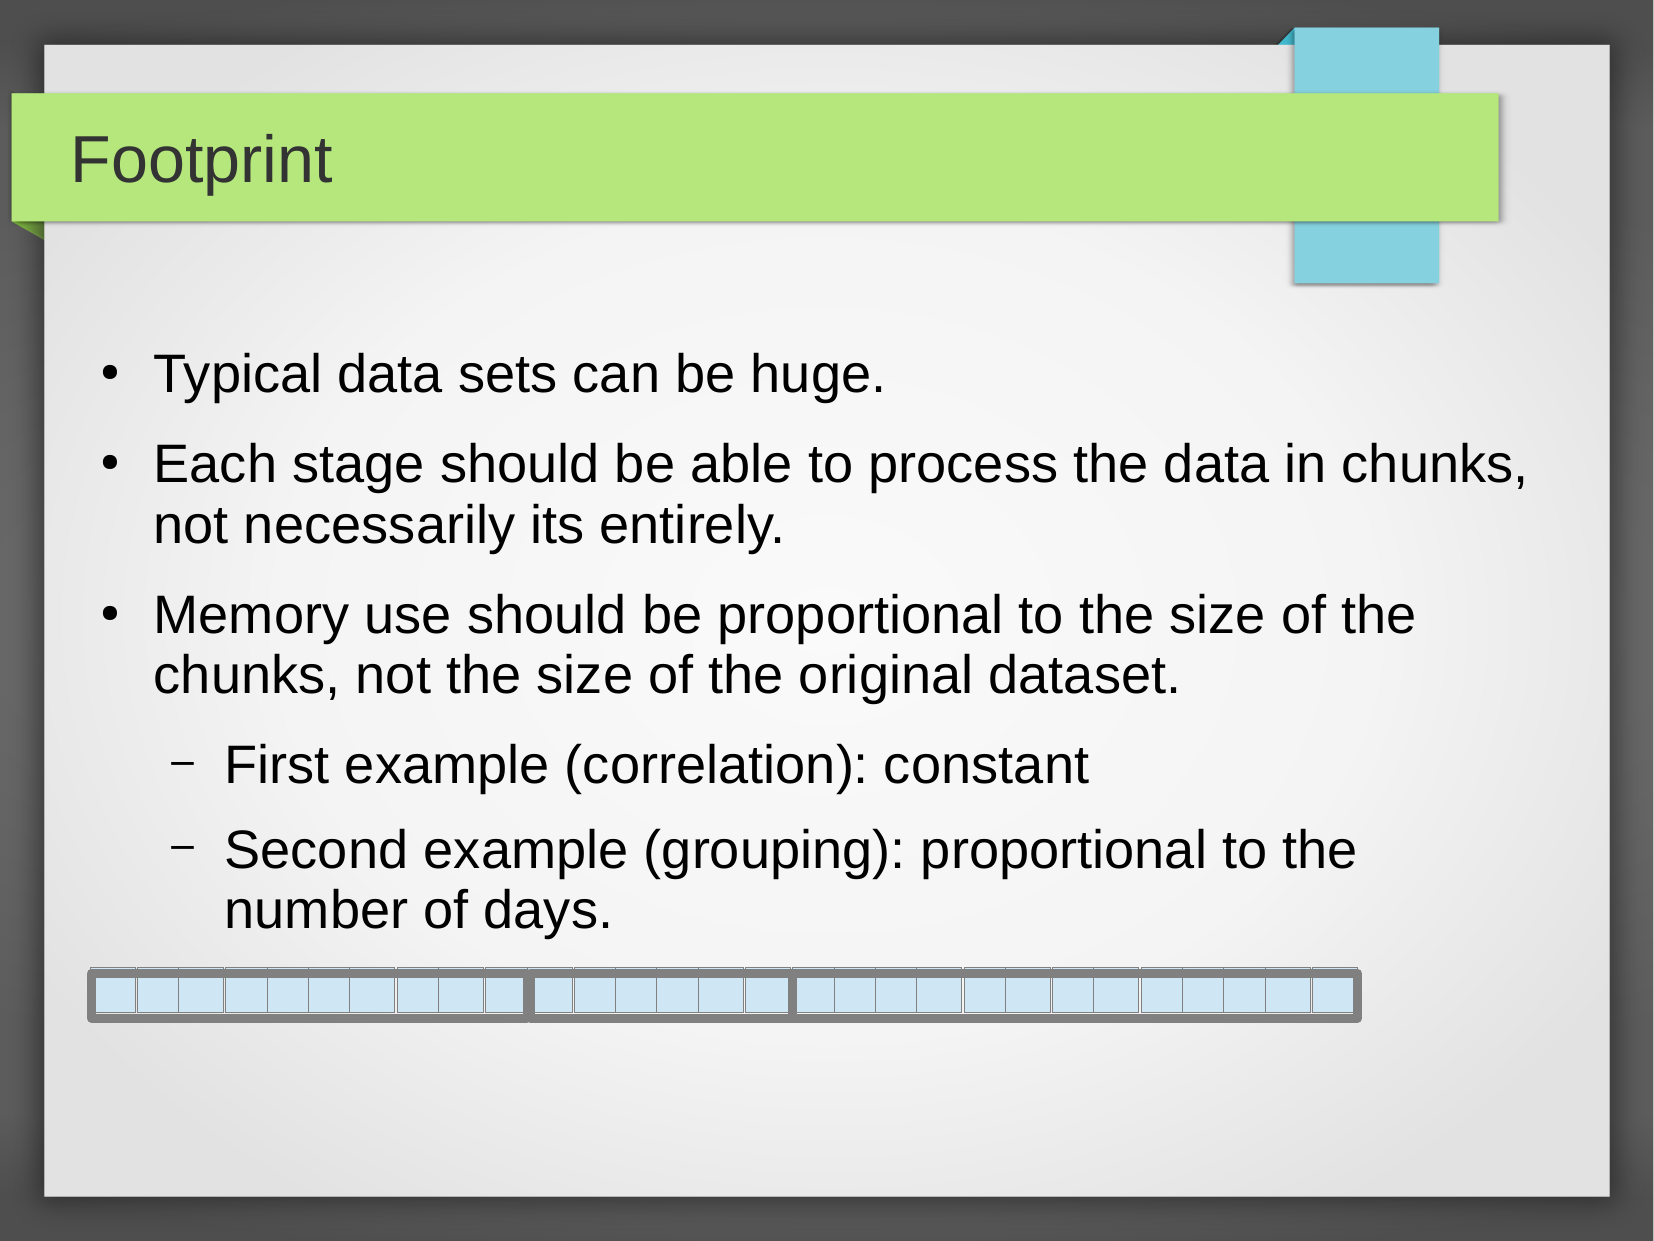

# Footprint
Typical data sets can be huge.
Each stage should be able to process the data in chunks, not necessarily its entirely.
Memory use should be proportional to the size of the chunks, not the size of the original dataset.
First example (correlation): constant
Second example (grouping): proportional to the number of days.